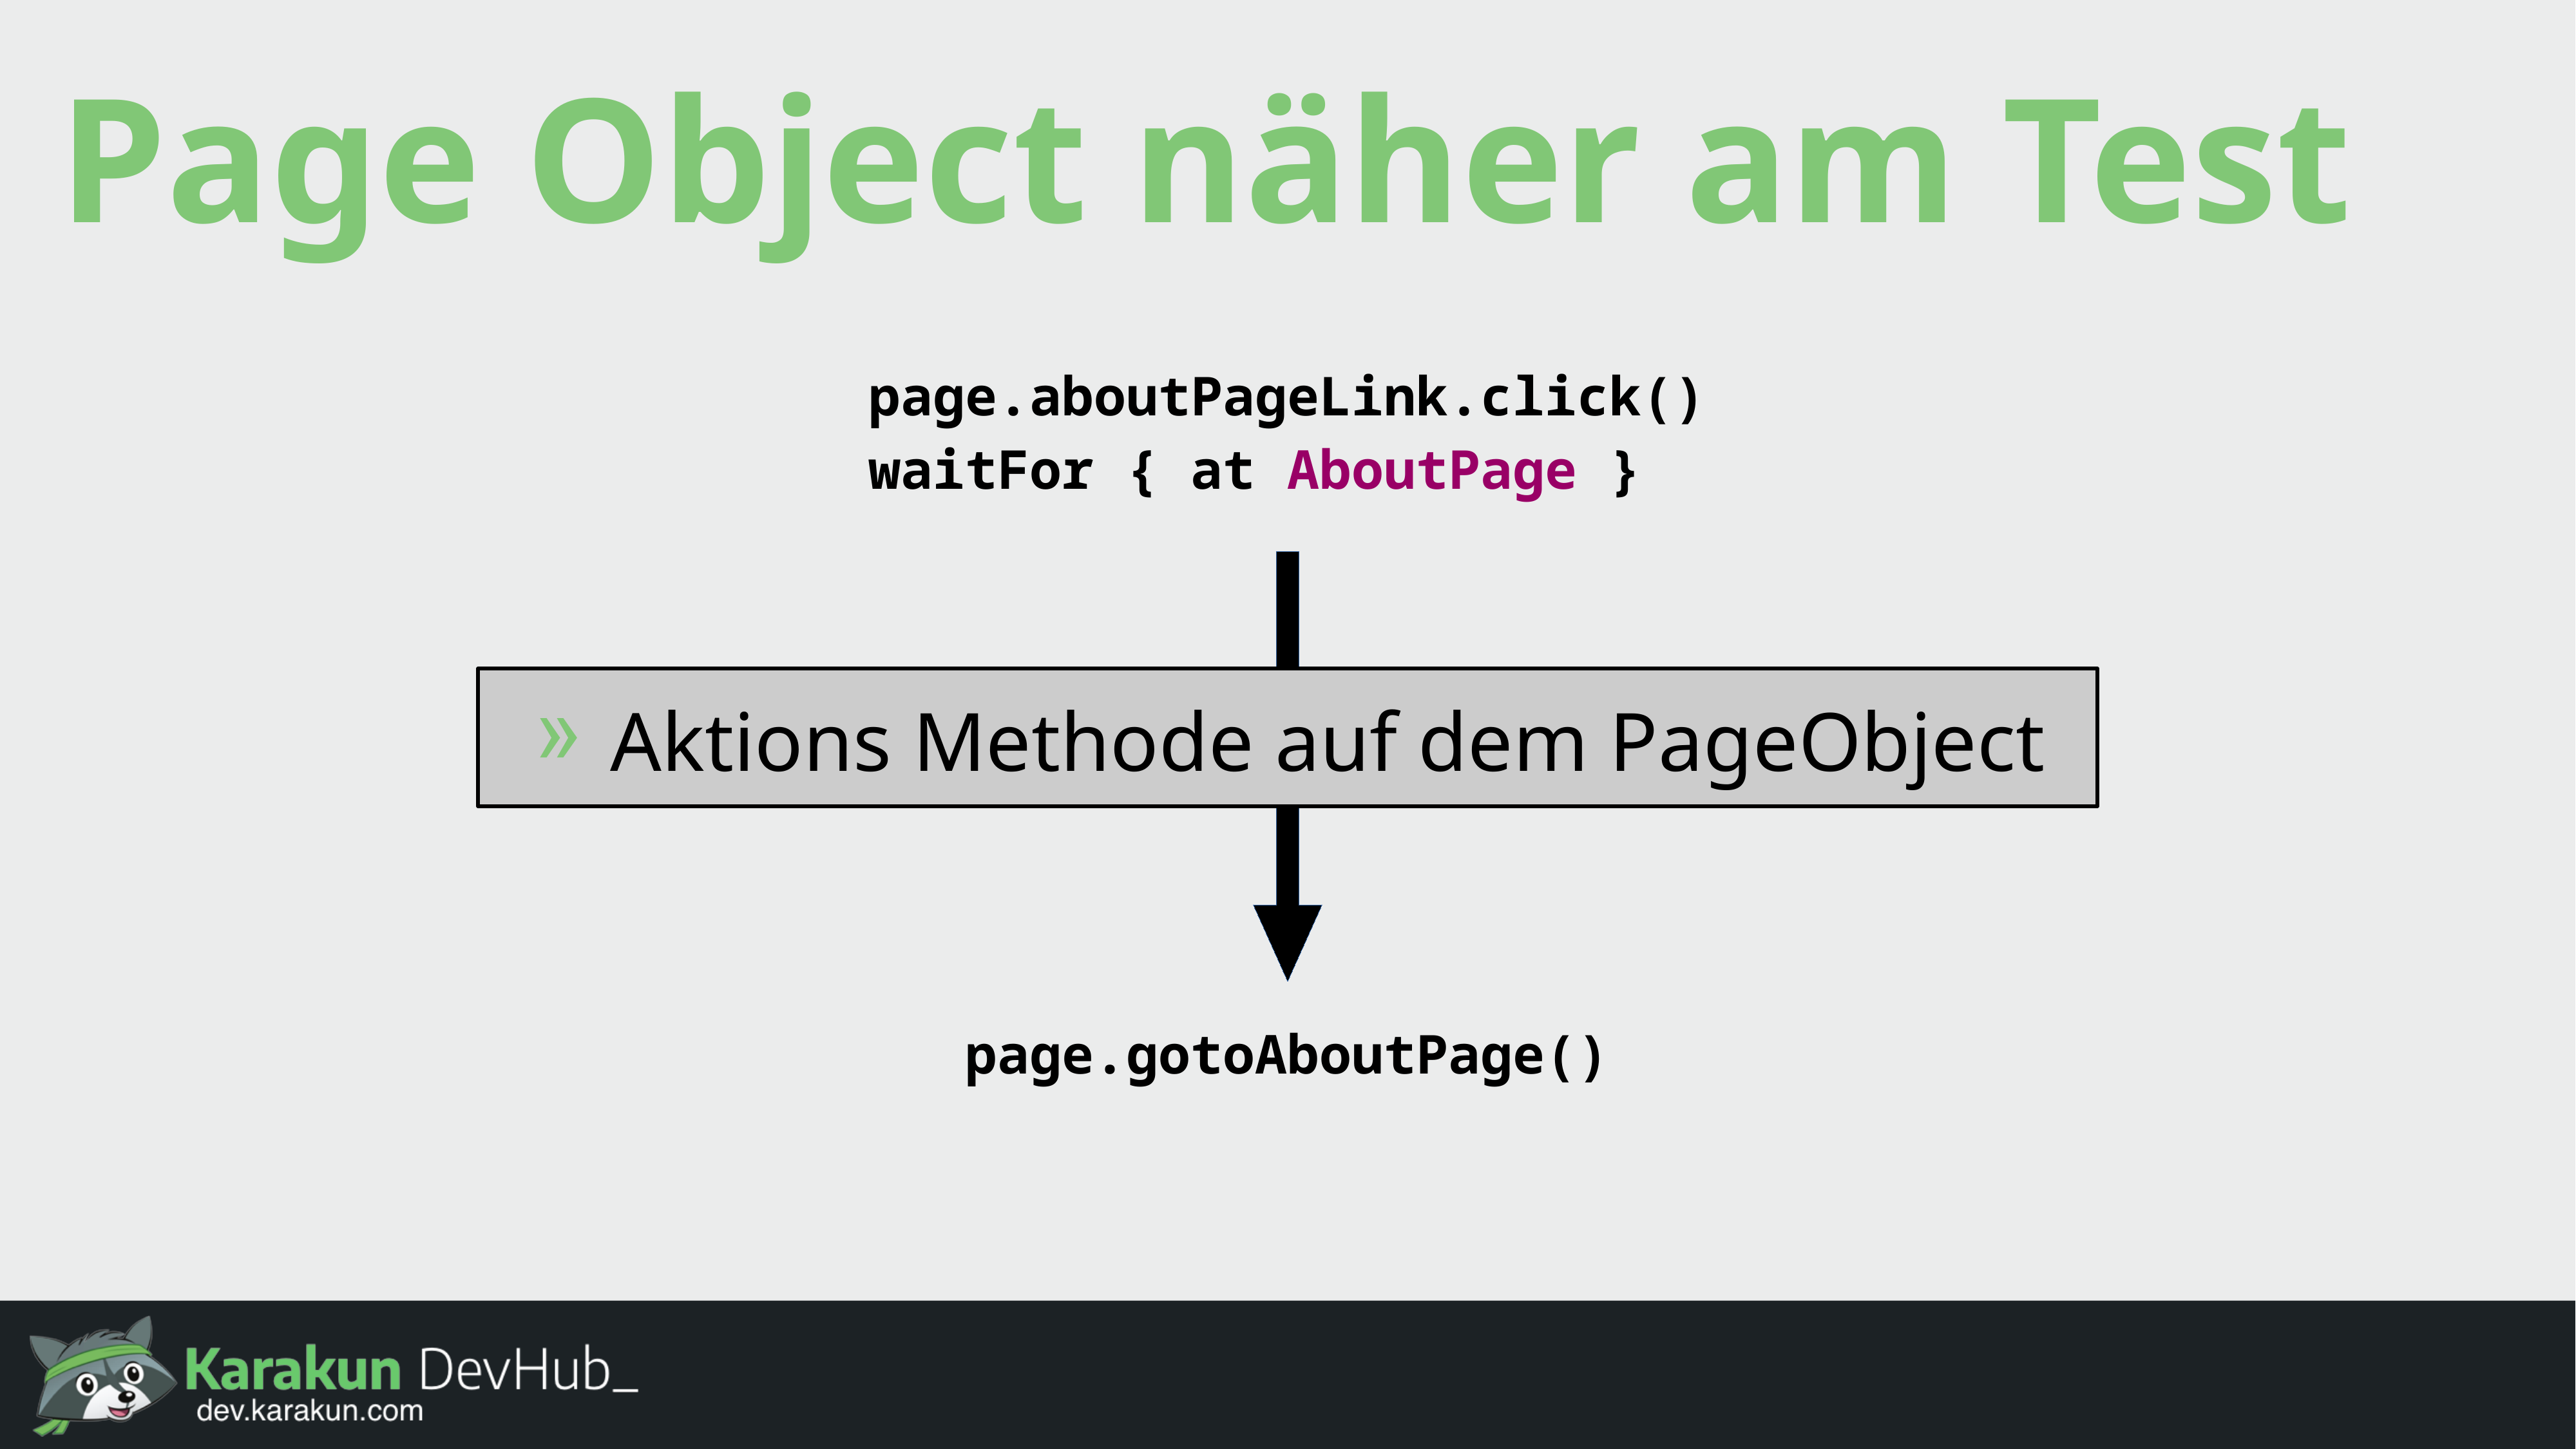

Page Object näher am Test
page.aboutPageLink.click()
waitFor { at AboutPage }
Aktions Methode auf dem PageObject
page.gotoAboutPage()
ddddd